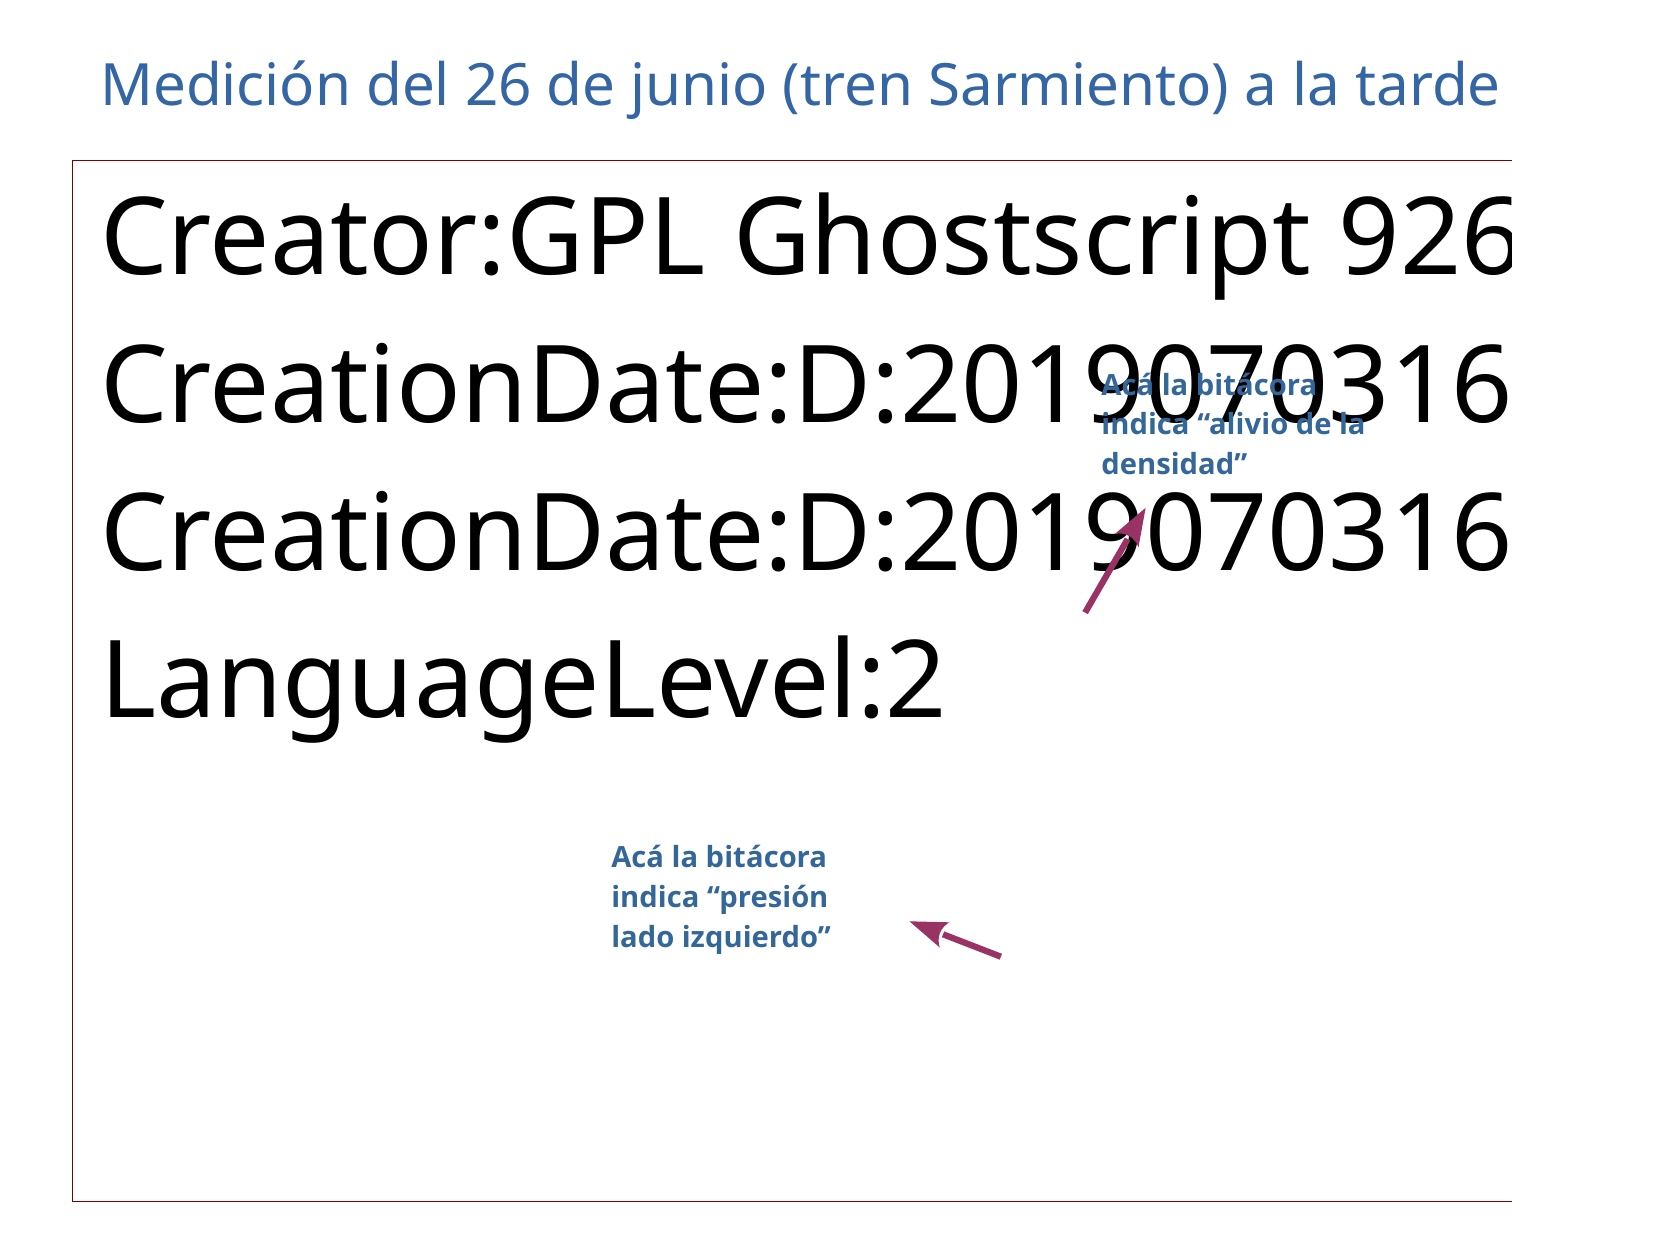

Medición del 26 de junio (tren Sarmiento) a la tarde
Acá la bitácora
indica “alivio de la
densidad”
Acá la bitácora
indica “presión
lado izquierdo”